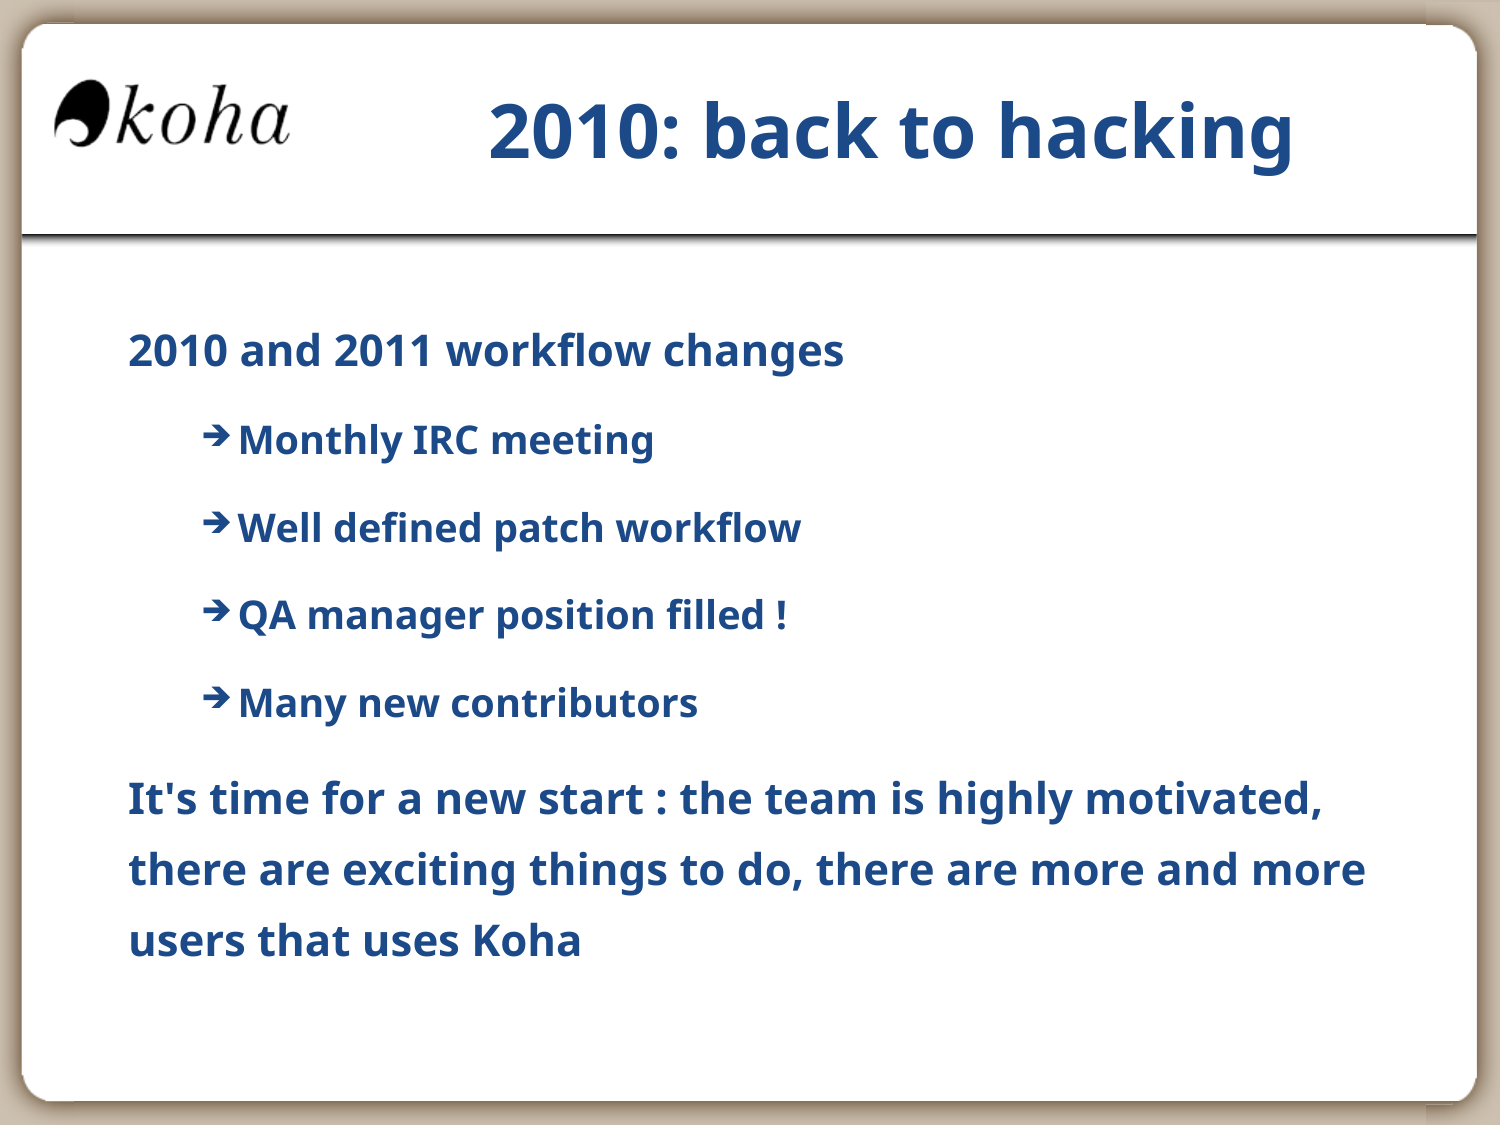

# 2010: back to hacking
2010 and 2011 workflow changes
Monthly IRC meeting
Well defined patch workflow
QA manager position filled !
Many new contributors
It's time for a new start : the team is highly motivated, there are exciting things to do, there are more and more users that uses Koha